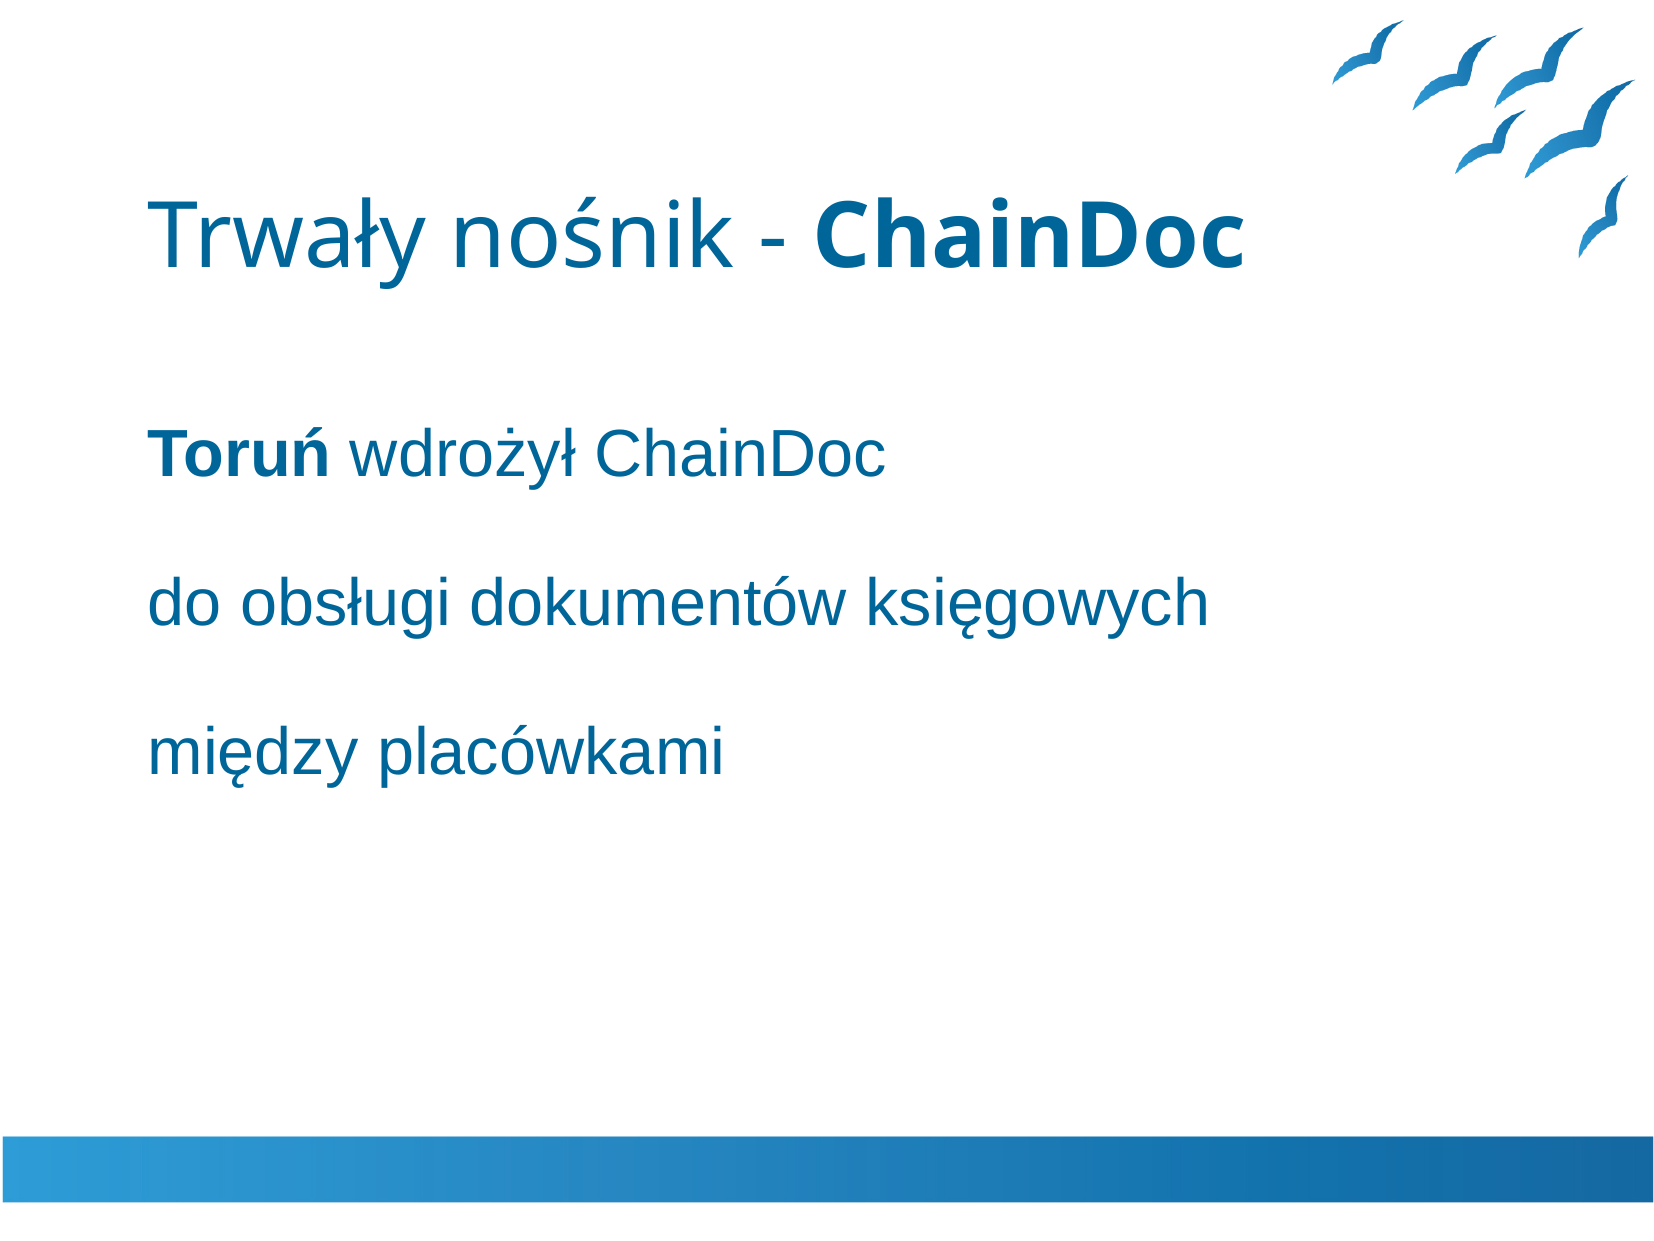

# Trwały nośnik - ChainDoc
Toruń wdrożył ChainDoc
do obsługi dokumentów księgowych
między placówkami